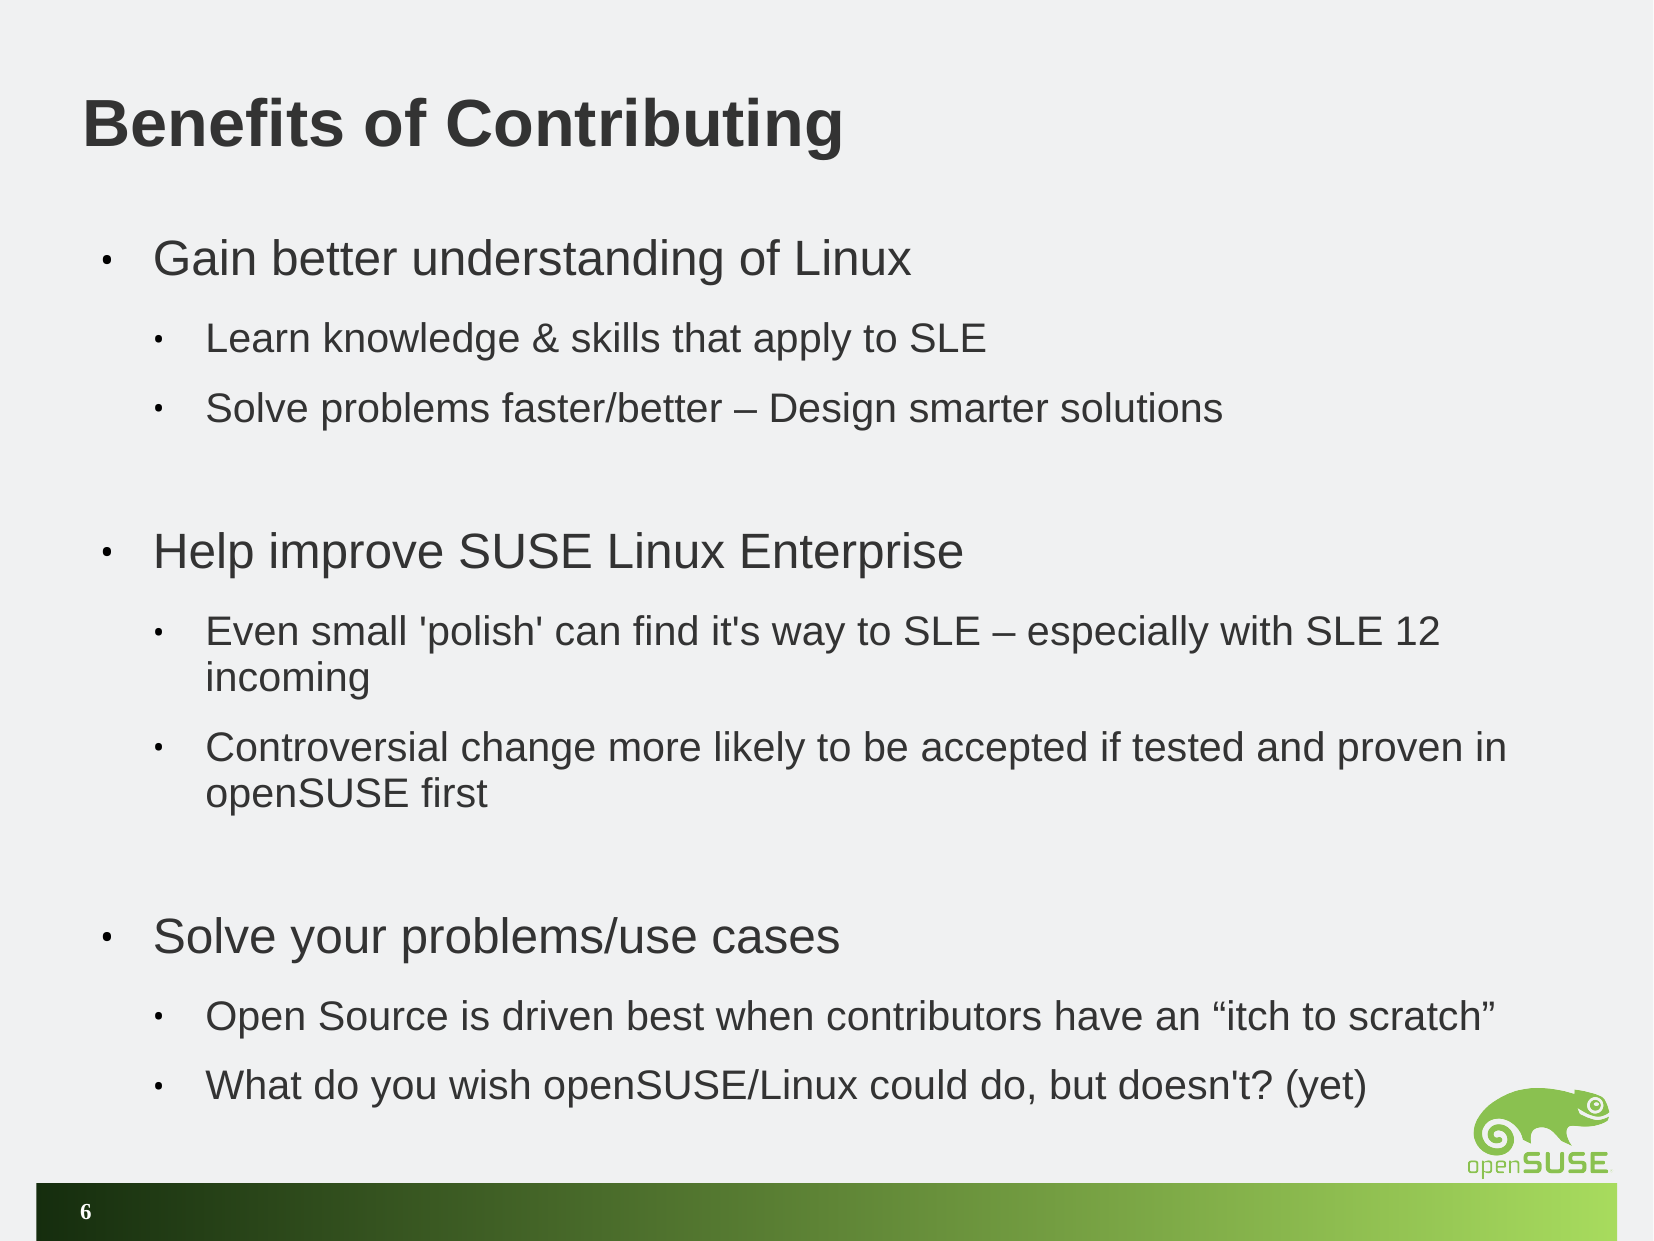

# Benefits of Contributing
Gain better understanding of Linux
Learn knowledge & skills that apply to SLE
Solve problems faster/better – Design smarter solutions
Help improve SUSE Linux Enterprise
Even small 'polish' can find it's way to SLE – especially with SLE 12 incoming
Controversial change more likely to be accepted if tested and proven in openSUSE first
Solve your problems/use cases
Open Source is driven best when contributors have an “itch to scratch”
What do you wish openSUSE/Linux could do, but doesn't? (yet)
6